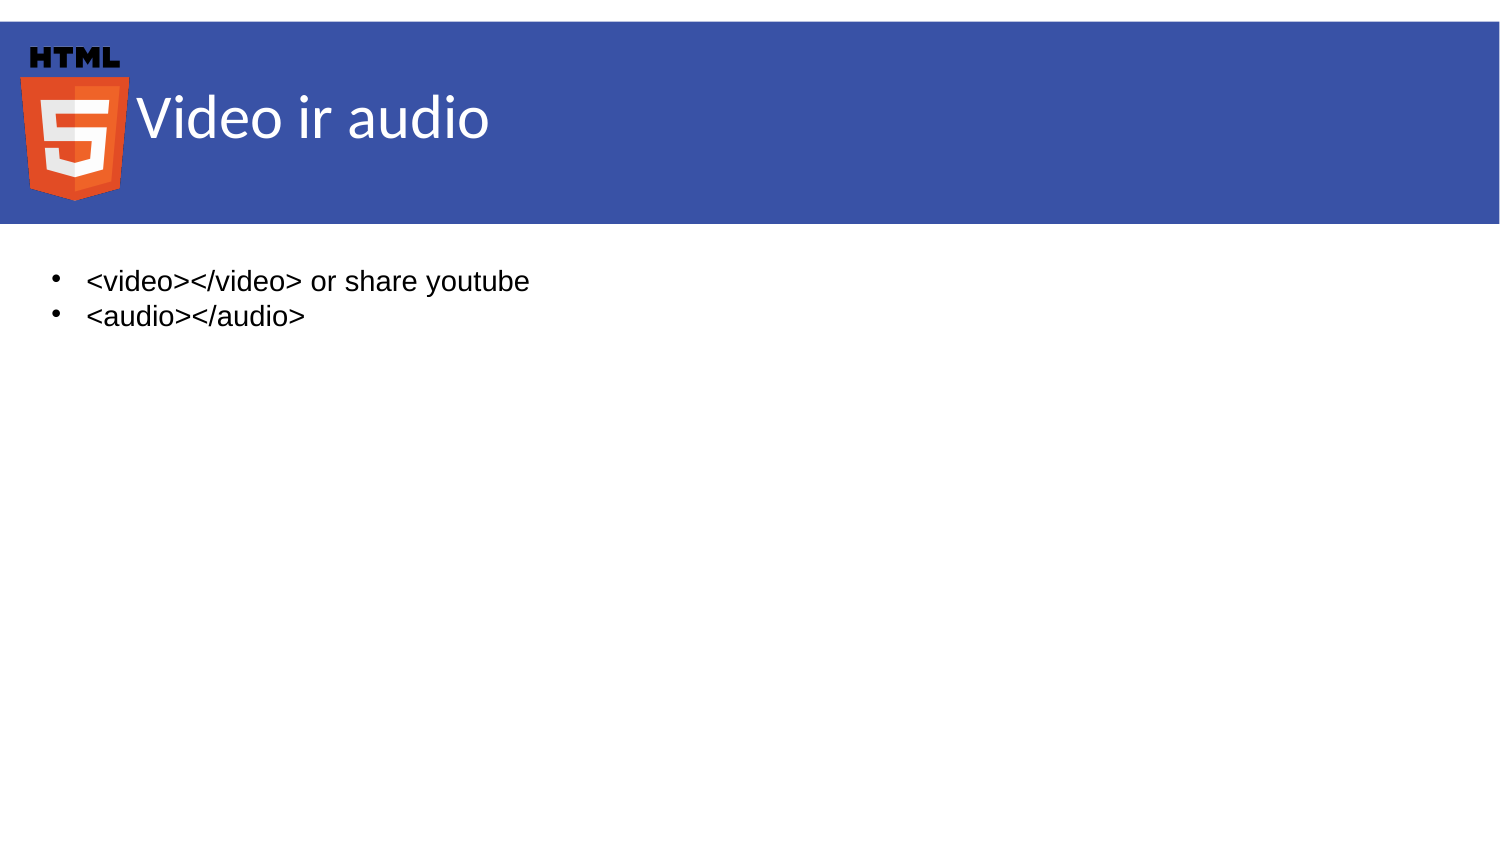

Video ir audio
<video></video> or share youtube
<audio></audio>